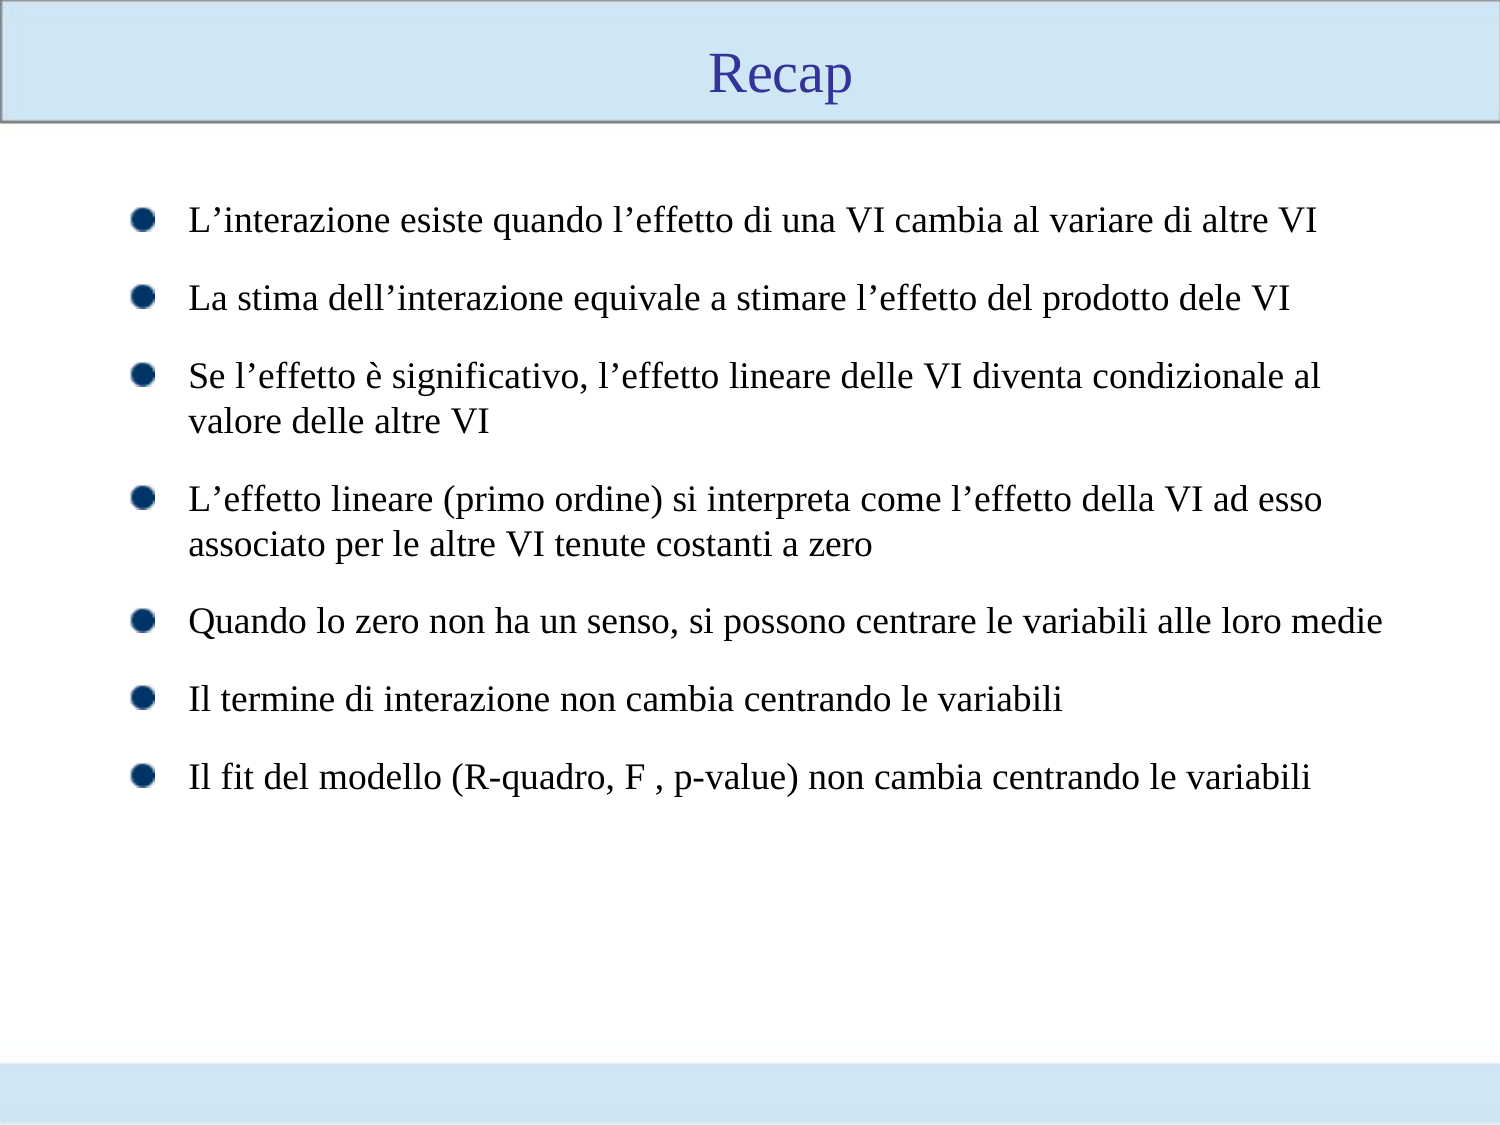

# Recap
L’interazione esiste quando l’effetto di una VI cambia al variare di altre VI
La stima dell’interazione equivale a stimare l’effetto del prodotto dele VI
Se l’effetto è significativo, l’effetto lineare delle VI diventa condizionale al valore delle altre VI
L’effetto lineare (primo ordine) si interpreta come l’effetto della VI ad esso associato per le altre VI tenute costanti a zero
Quando lo zero non ha un senso, si possono centrare le variabili alle loro medie
Il termine di interazione non cambia centrando le variabili
Il fit del modello (R-quadro, F , p-value) non cambia centrando le variabili